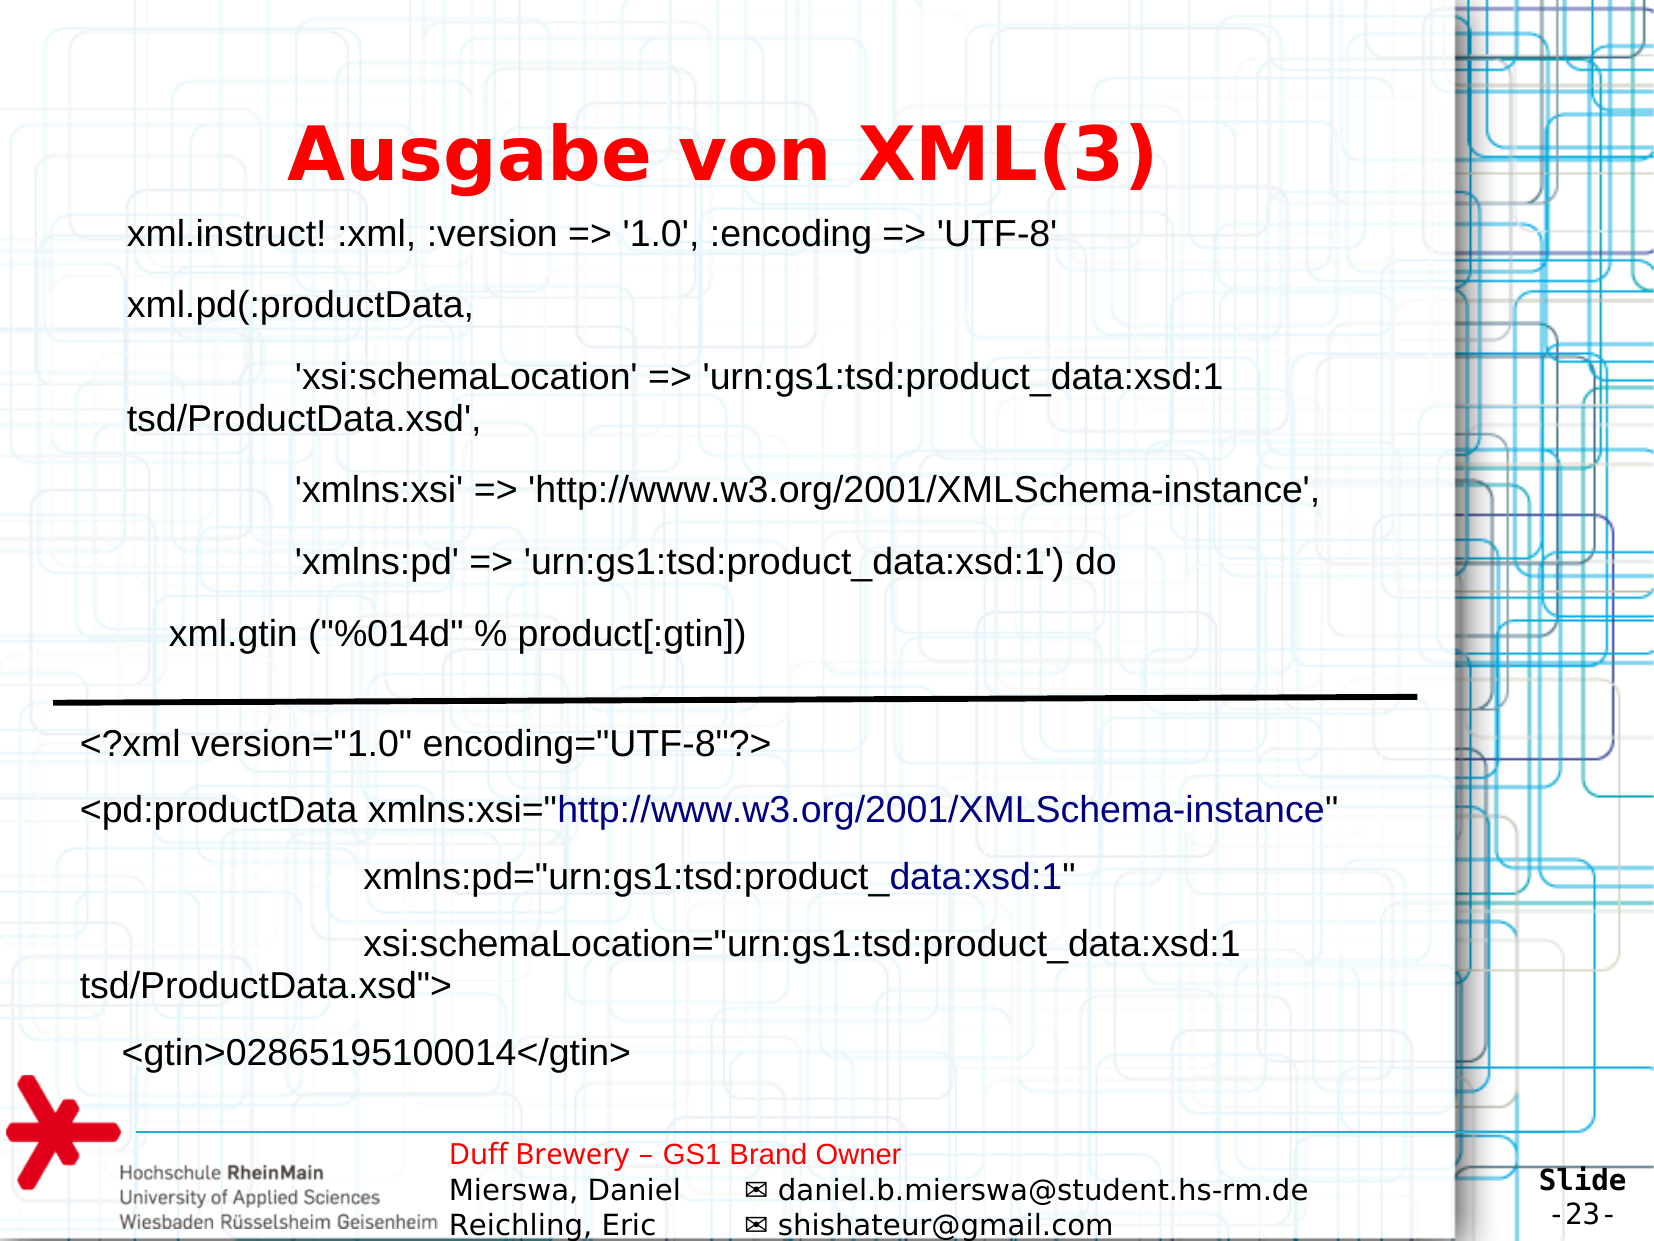

# Ausgabe von XML(3)
xml.instruct! :xml, :version => '1.0', :encoding => 'UTF-8'
xml.pd(:productData,
 'xsi:schemaLocation' => 'urn:gs1:tsd:product_data:xsd:1 tsd/ProductData.xsd',
 'xmlns:xsi' => 'http://www.w3.org/2001/XMLSchema-instance',
 'xmlns:pd' => 'urn:gs1:tsd:product_data:xsd:1') do
 xml.gtin ("%014d" % product[:gtin])
<?xml version="1.0" encoding="UTF-8"?>
<pd:productData xmlns:xsi="http://www.w3.org/2001/XMLSchema-instance"
 xmlns:pd="urn:gs1:tsd:product_data:xsd:1"
 xsi:schemaLocation="urn:gs1:tsd:product_data:xsd:1 tsd/ProductData.xsd">
 <gtin>02865195100014</gtin>
23